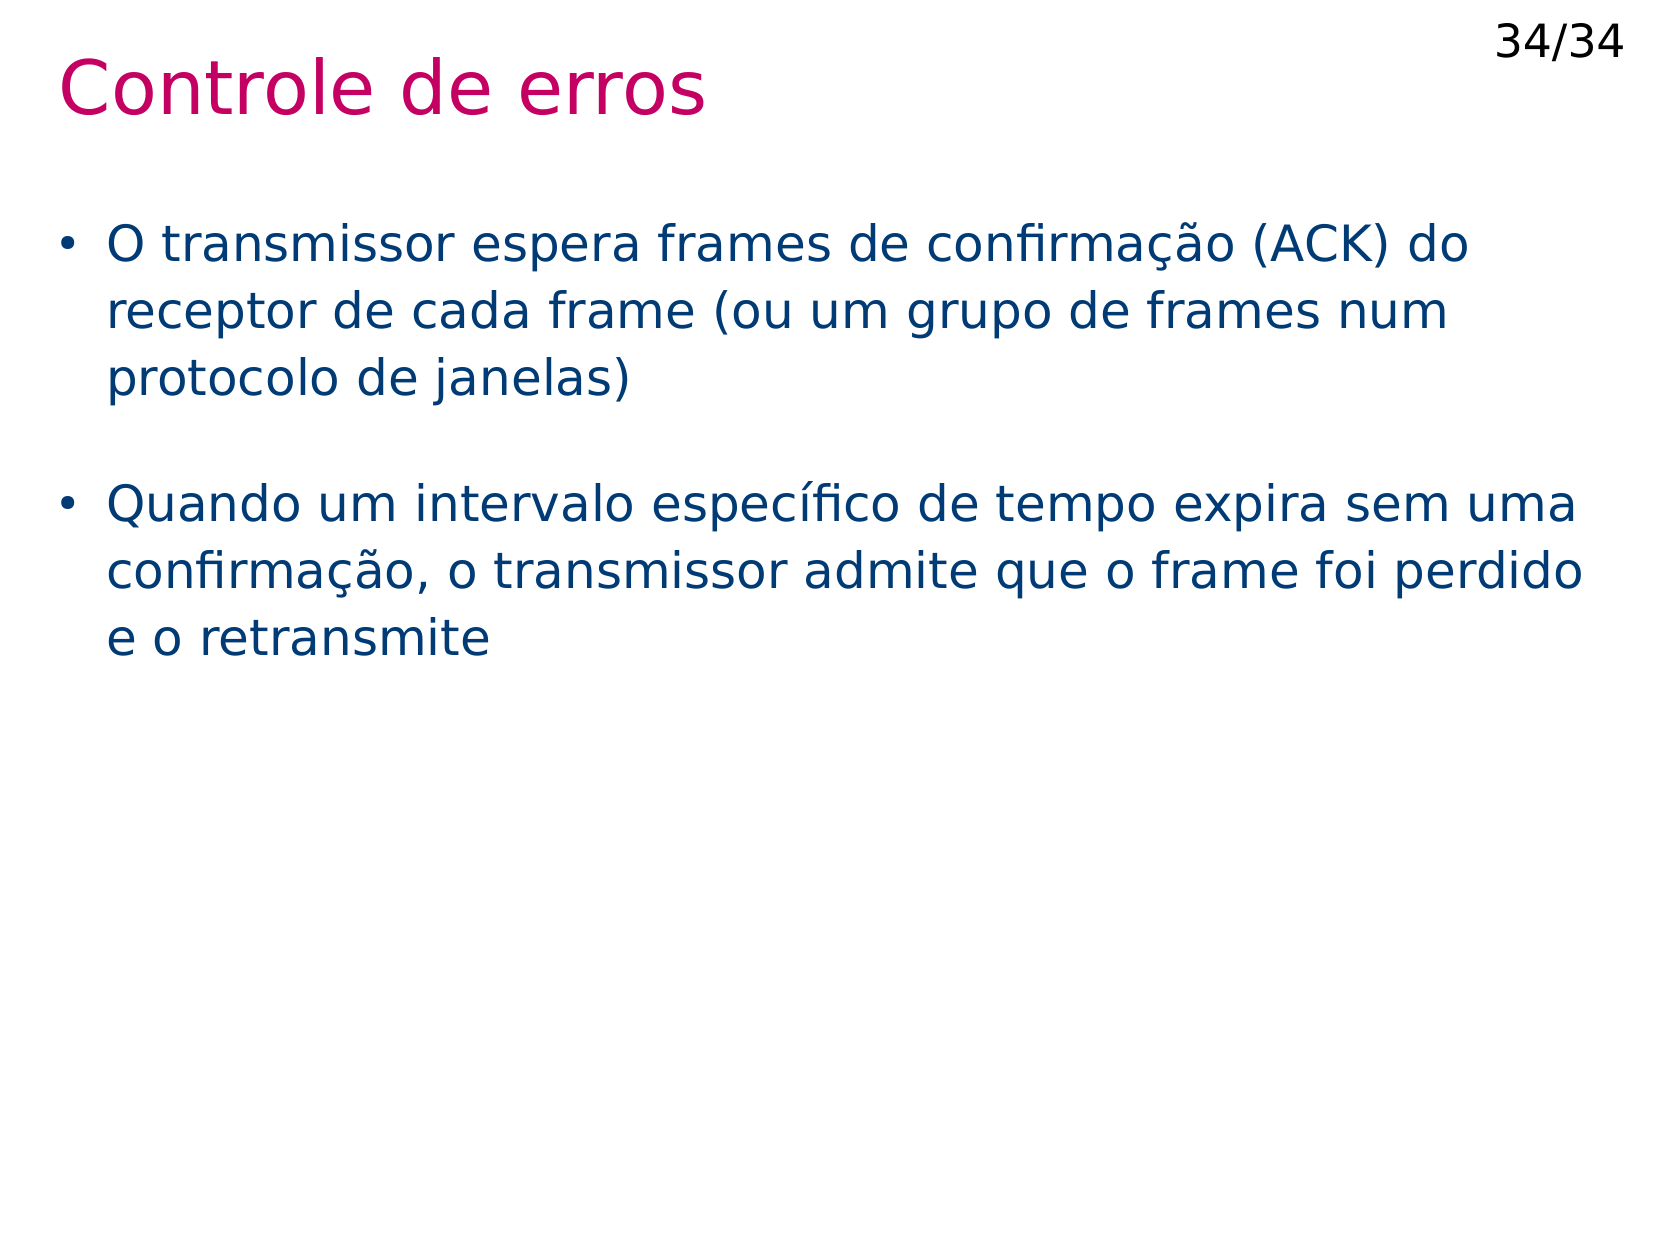

34
# Controle de erros
O transmissor espera frames de confirmação (ACK) do receptor de cada frame (ou um grupo de frames num protocolo de janelas)
Quando um intervalo específico de tempo expira sem uma confirmação, o transmissor admite que o frame foi perdido e o retransmite